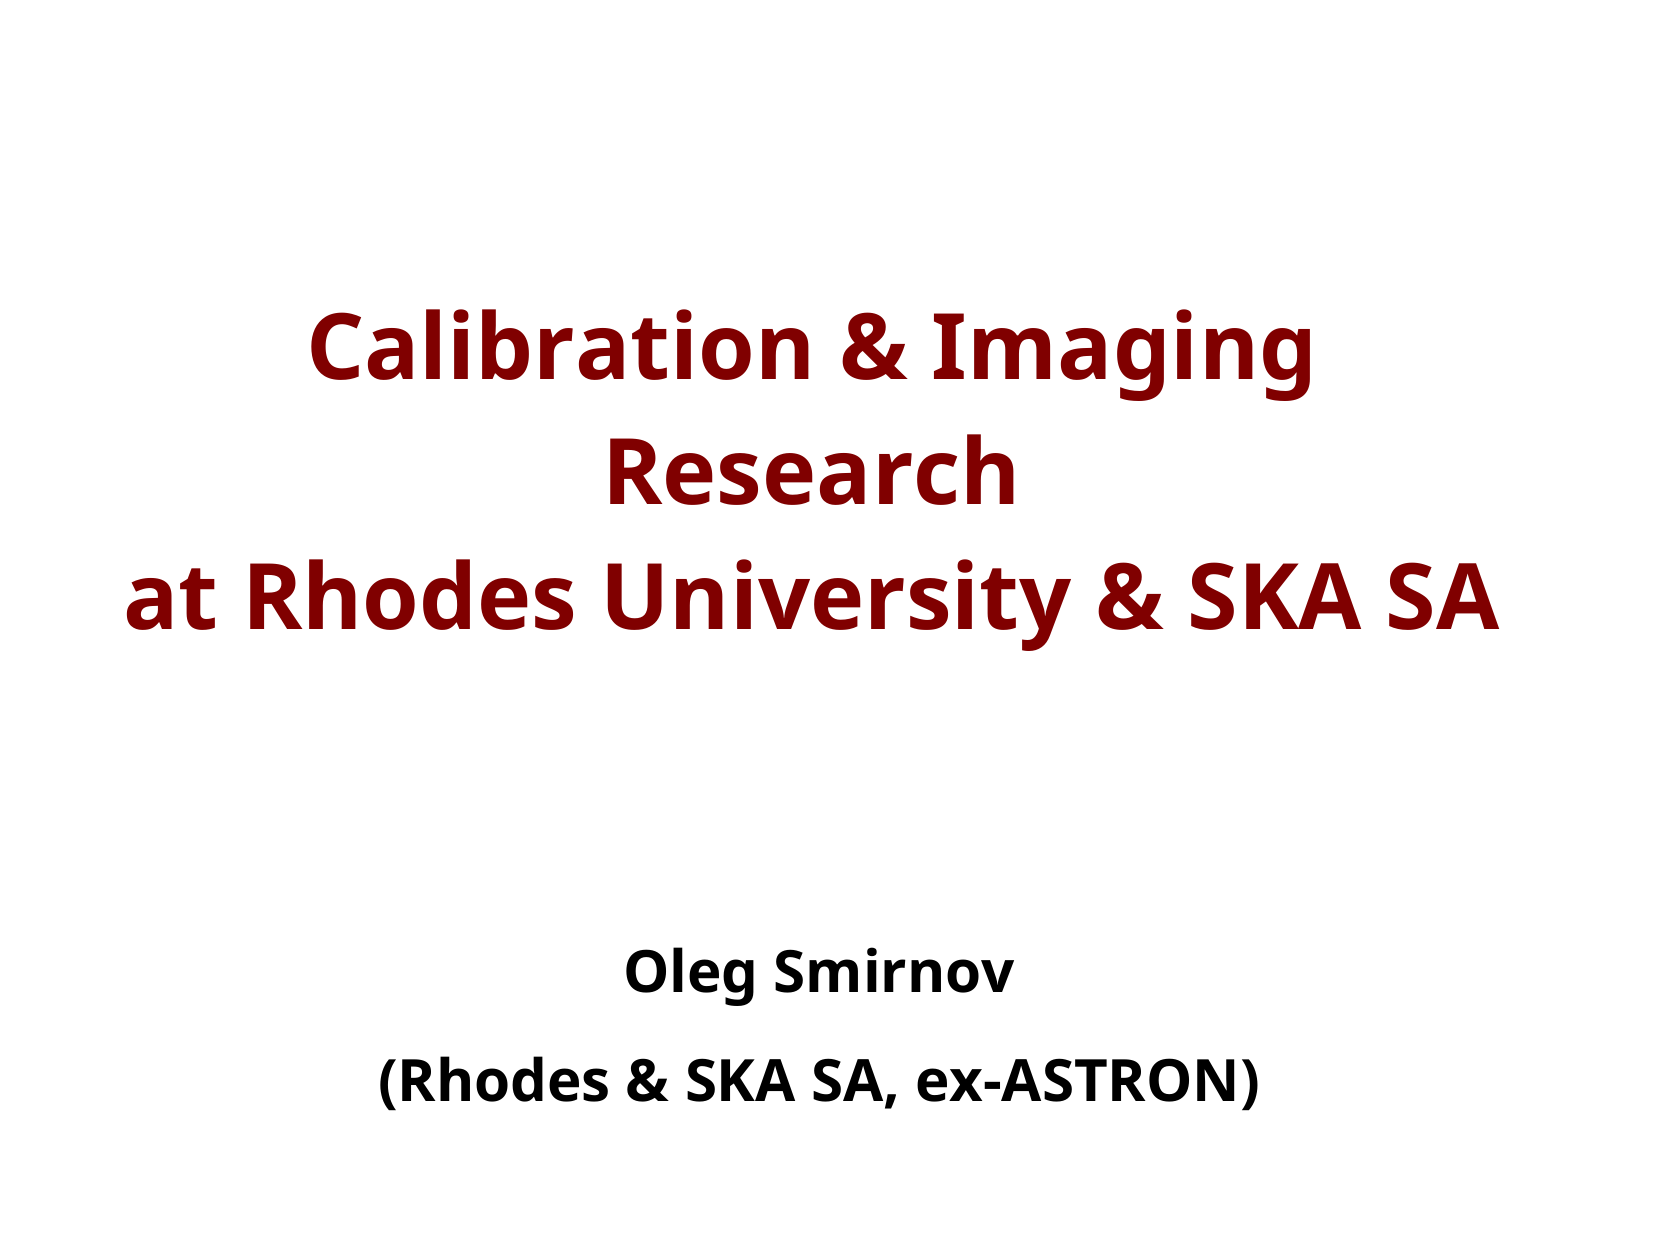

# Calibration & Imaging Research at Rhodes University & SKA SA
Oleg Smirnov
(Rhodes & SKA SA, ex-ASTRON)